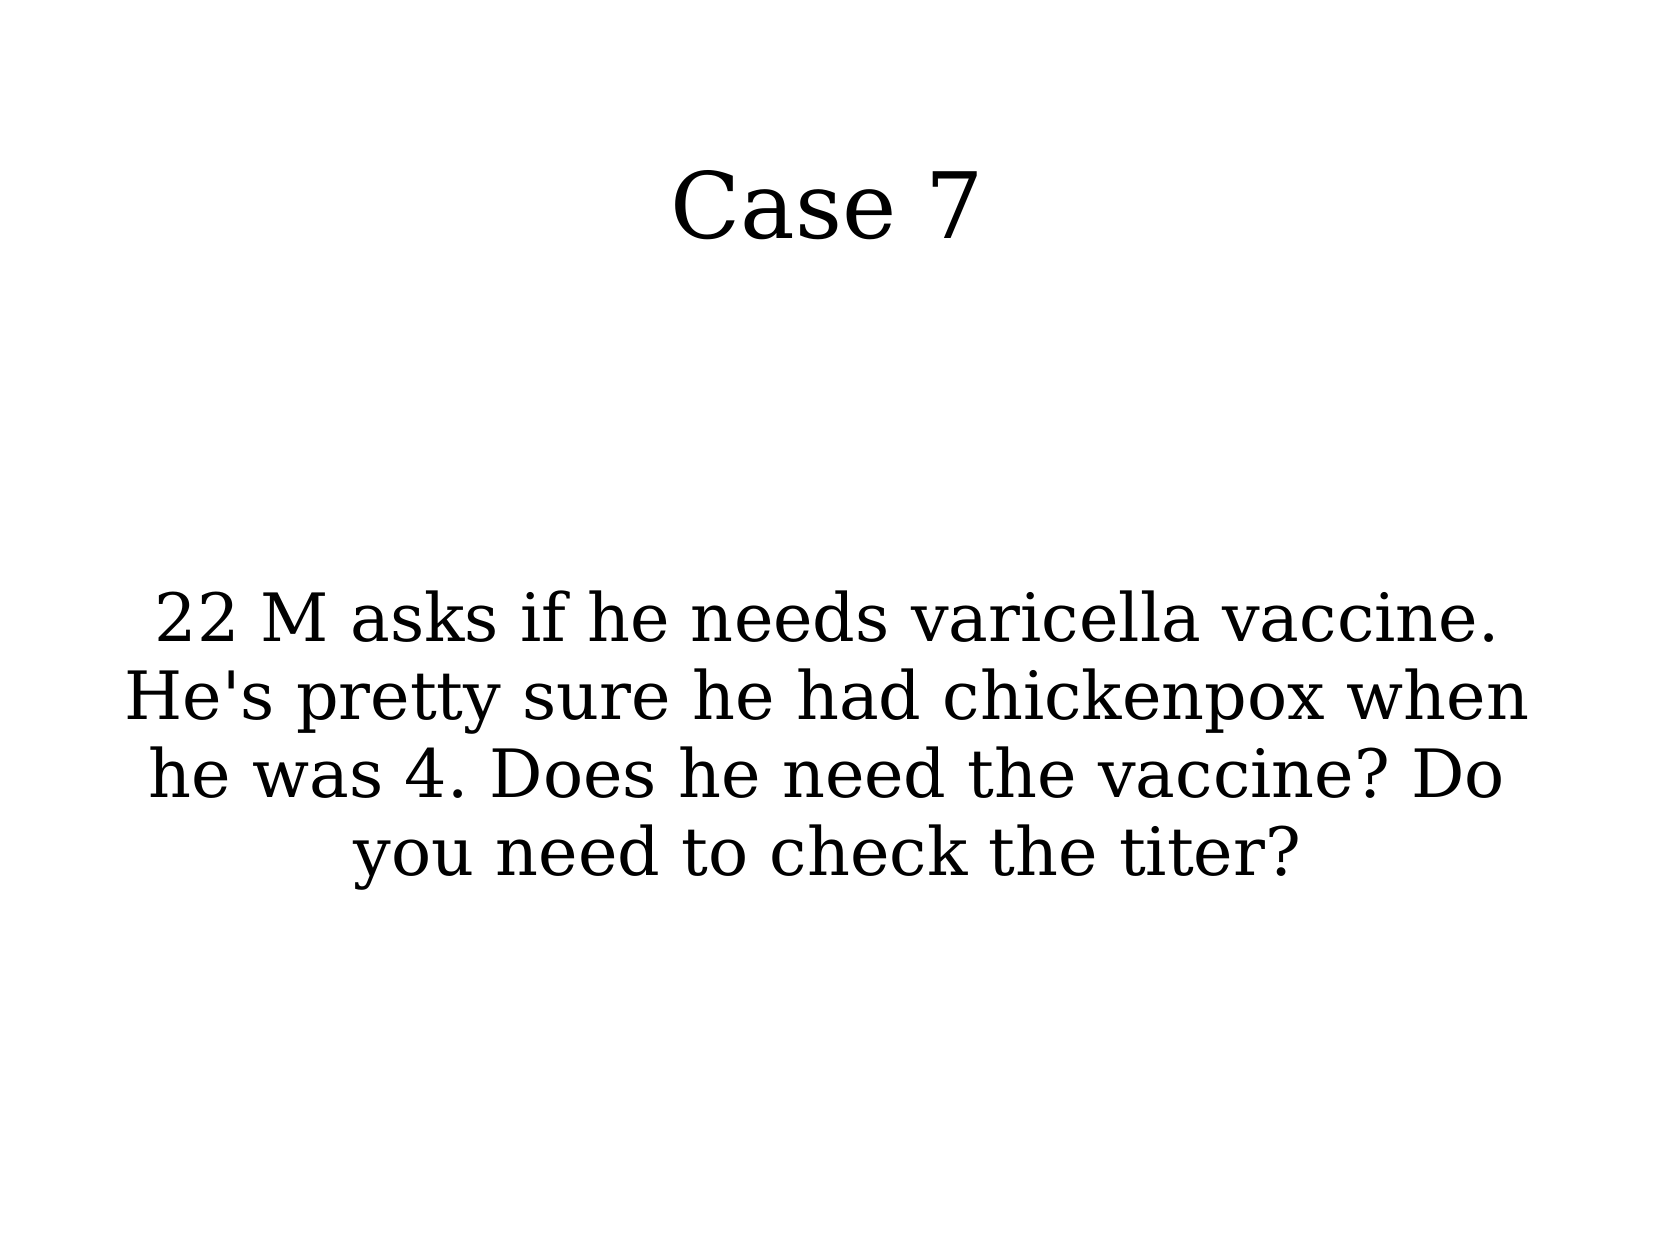

# Case 7
22 M asks if he needs varicella vaccine. He's pretty sure he had chickenpox when he was 4. Does he need the vaccine? Do you need to check the titer?